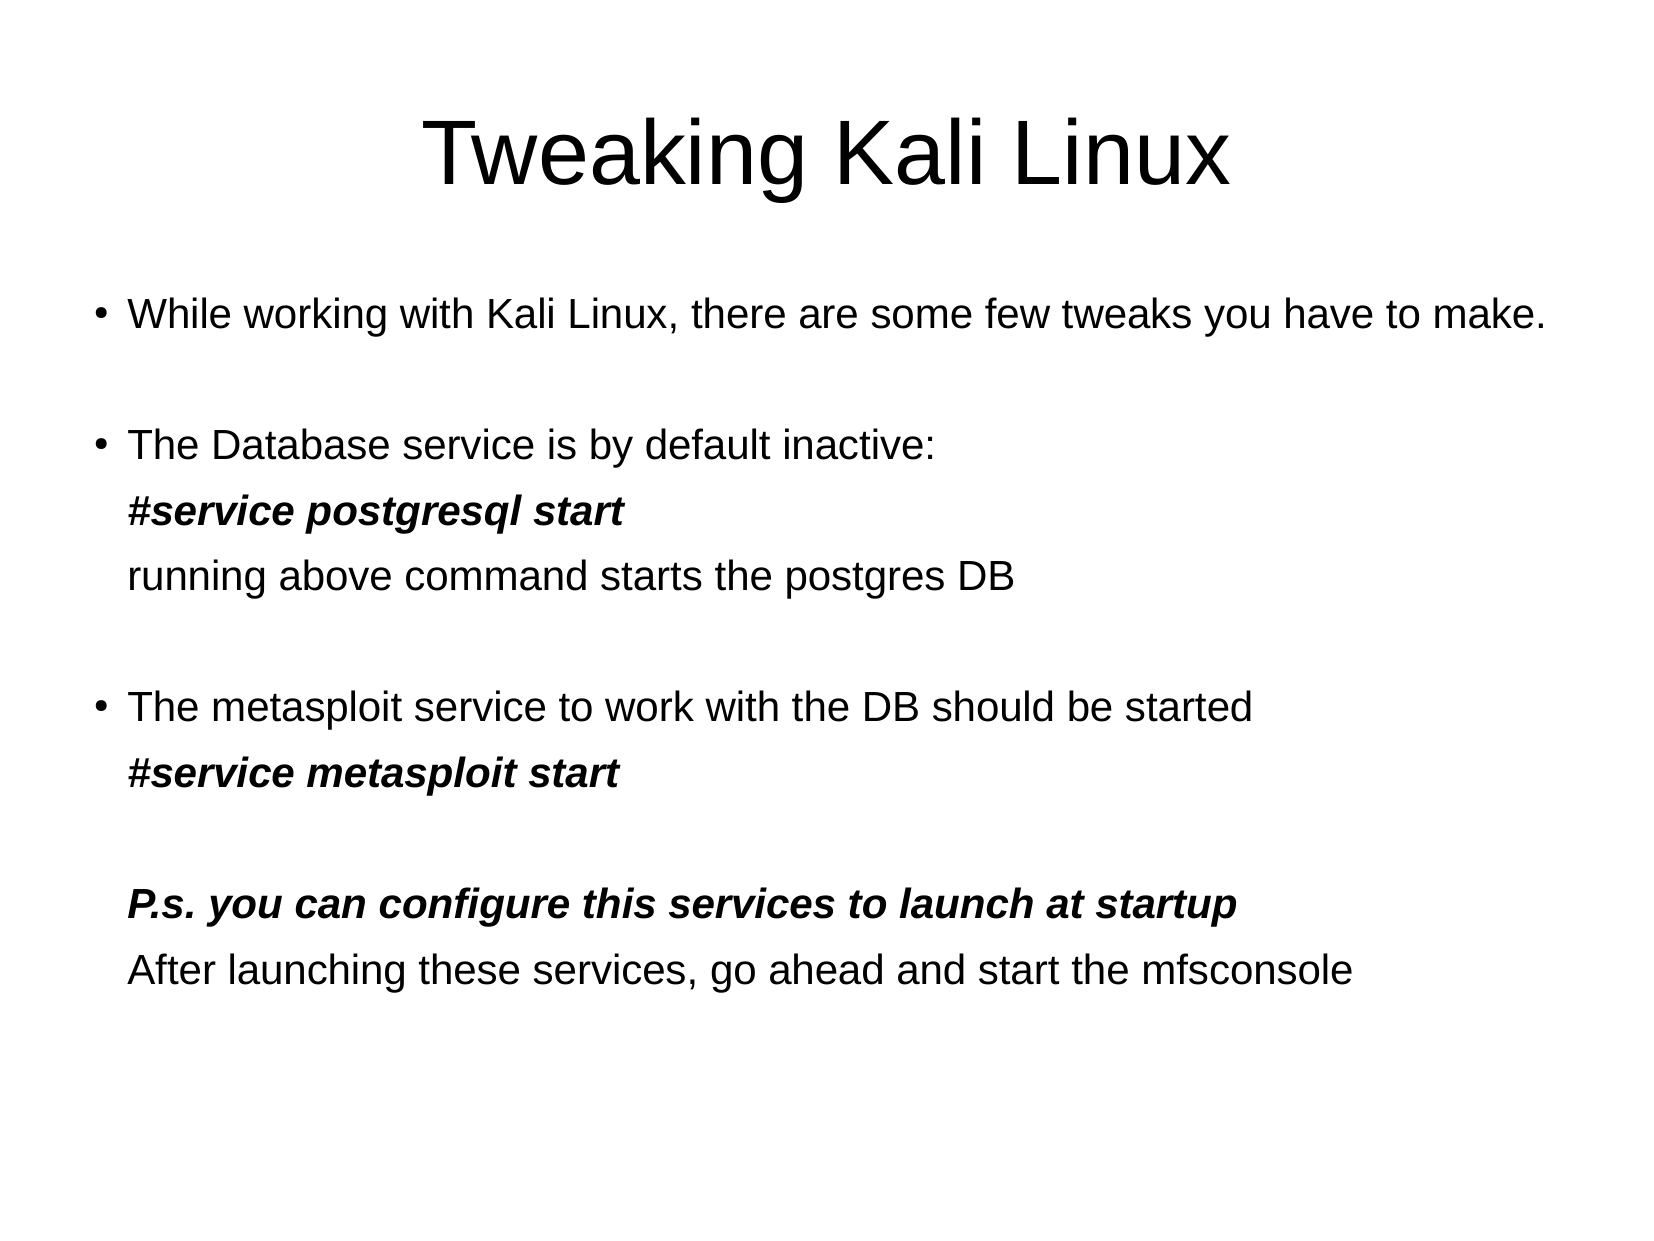

# Tweaking Kali Linux
While working with Kali Linux, there are some few tweaks you have to make.
The Database service is by default inactive:
#service postgresql start
running above command starts the postgres DB
The metasploit service to work with the DB should be started
#service metasploit start
P.s. you can configure this services to launch at startup
After launching these services, go ahead and start the mfsconsole